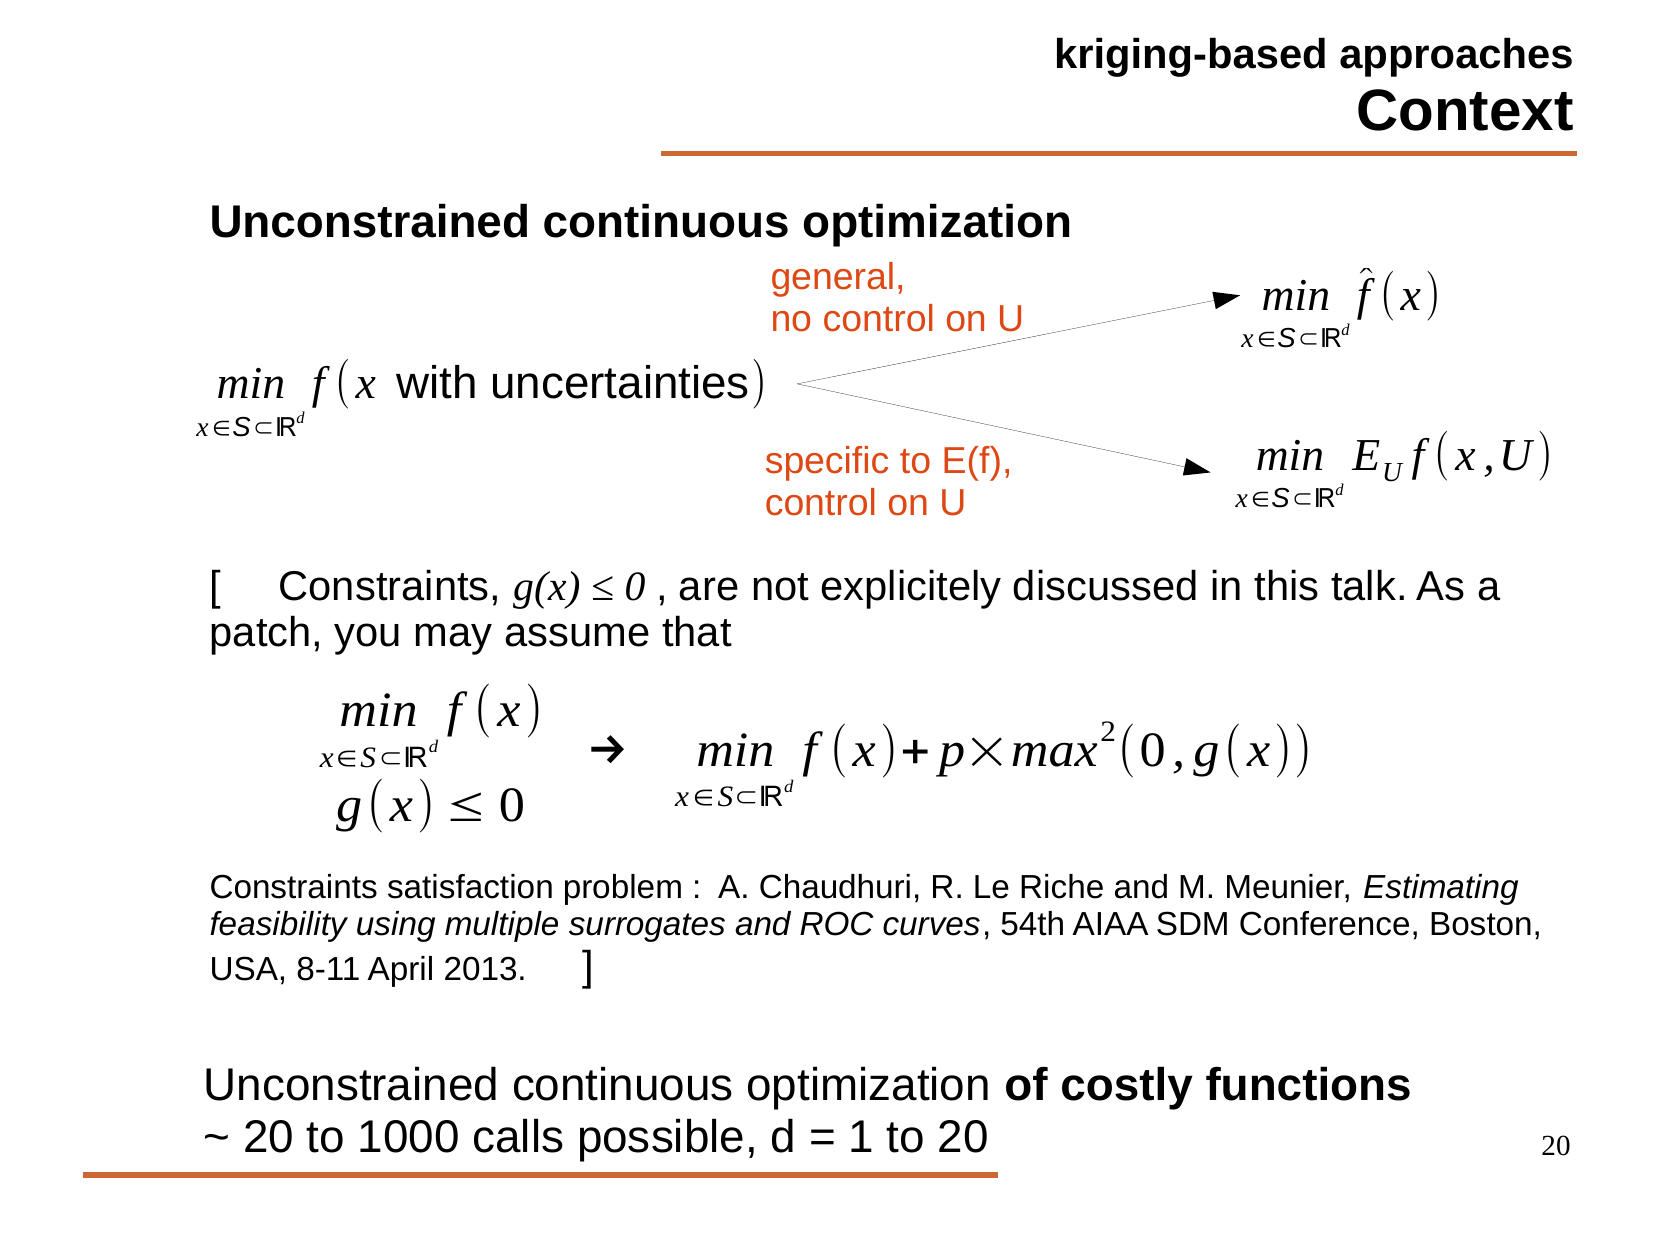

kriging-based approaches
Context
Unconstrained continuous optimization
general,
no control on U
specific to E(f),
control on U
[ Constraints, g(x) ≤ 0 , are not explicitely discussed in this talk. As a patch, you may assume that
Constraints satisfaction problem : A. Chaudhuri, R. Le Riche and M. Meunier, Estimating feasibility using multiple surrogates and ROC curves, 54th AIAA SDM Conference, Boston, USA, 8-11 April 2013. ]
Unconstrained continuous optimization of costly functions
~ 20 to 1000 calls possible, d = 1 to 20
20